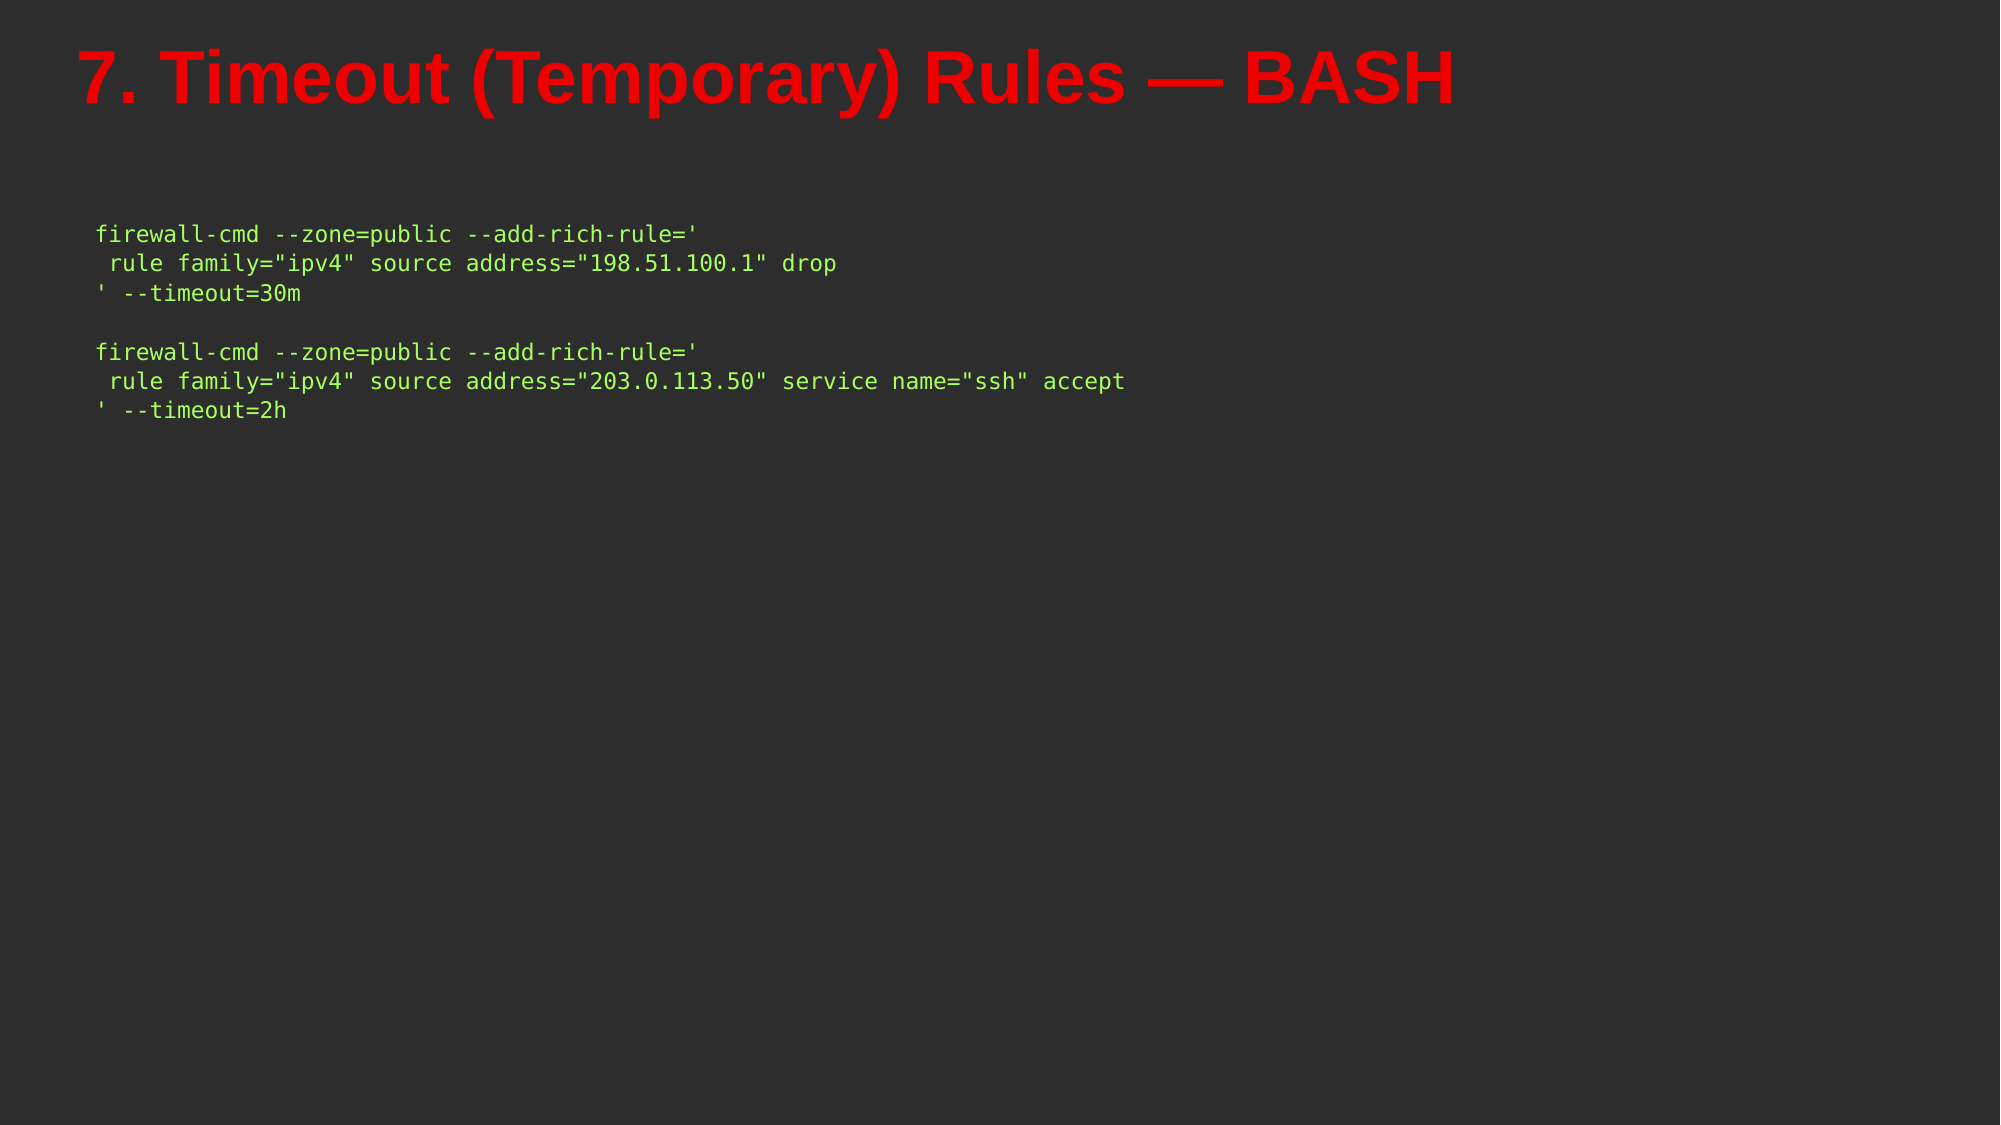

7. Timeout (Temporary) Rules — BASH
firewall-cmd --zone=public --add-rich-rule='
 rule family="ipv4" source address="198.51.100.1" drop
' --timeout=30m
firewall-cmd --zone=public --add-rich-rule='
 rule family="ipv4" source address="203.0.113.50" service name="ssh" accept
' --timeout=2h